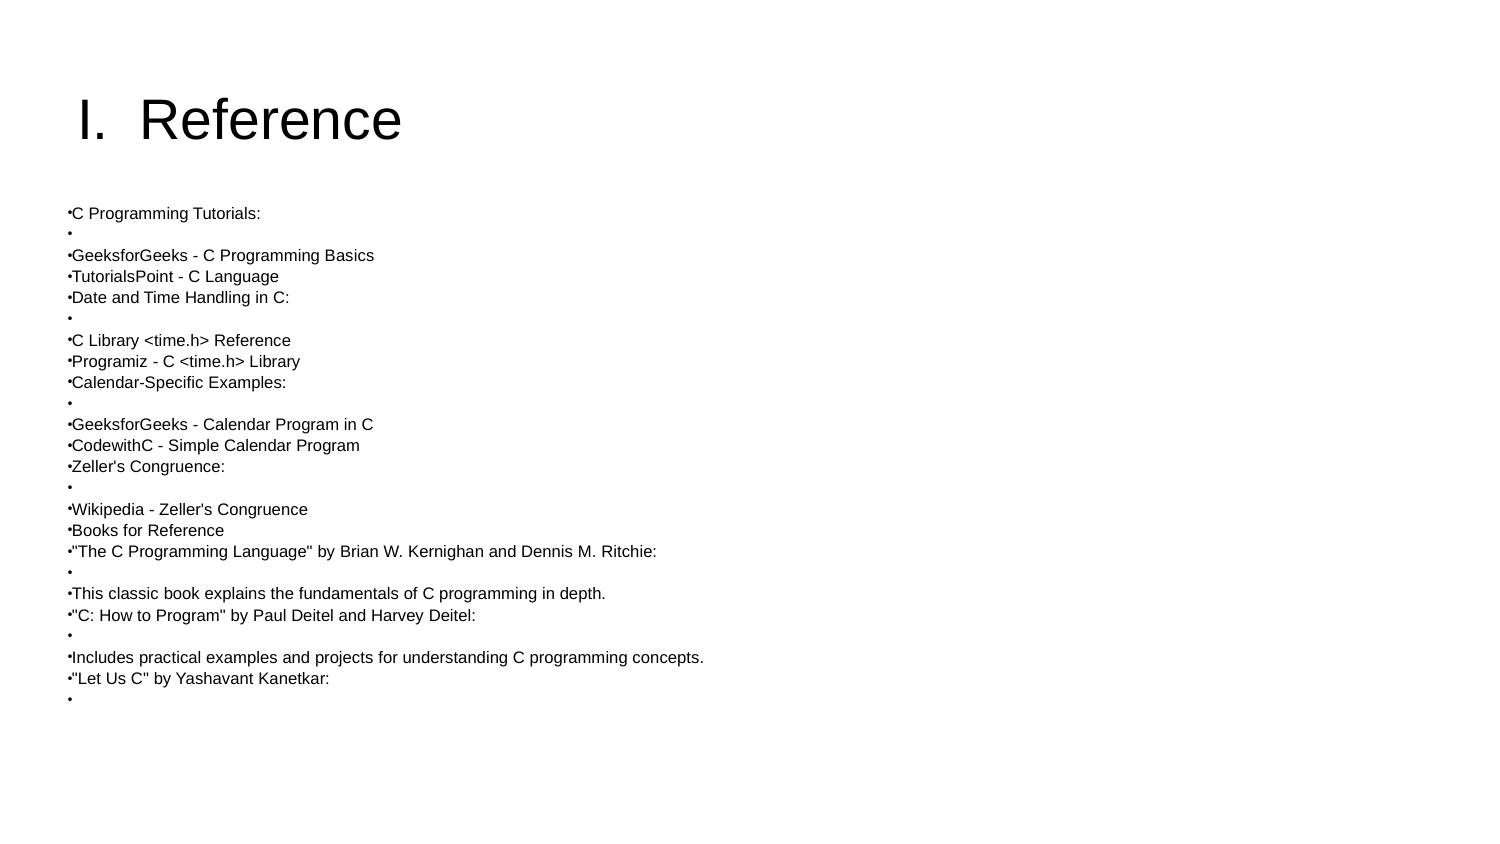

# Reference
C Programming Tutorials:
GeeksforGeeks - C Programming Basics
TutorialsPoint - C Language
Date and Time Handling in C:
C Library <time.h> Reference
Programiz - C <time.h> Library
Calendar-Specific Examples:
GeeksforGeeks - Calendar Program in C
CodewithC - Simple Calendar Program
Zeller's Congruence:
Wikipedia - Zeller's Congruence
Books for Reference
"The C Programming Language" by Brian W. Kernighan and Dennis M. Ritchie:
This classic book explains the fundamentals of C programming in depth.
"C: How to Program" by Paul Deitel and Harvey Deitel:
Includes practical examples and projects for understanding C programming concepts.
"Let Us C" by Yashavant Kanetkar: